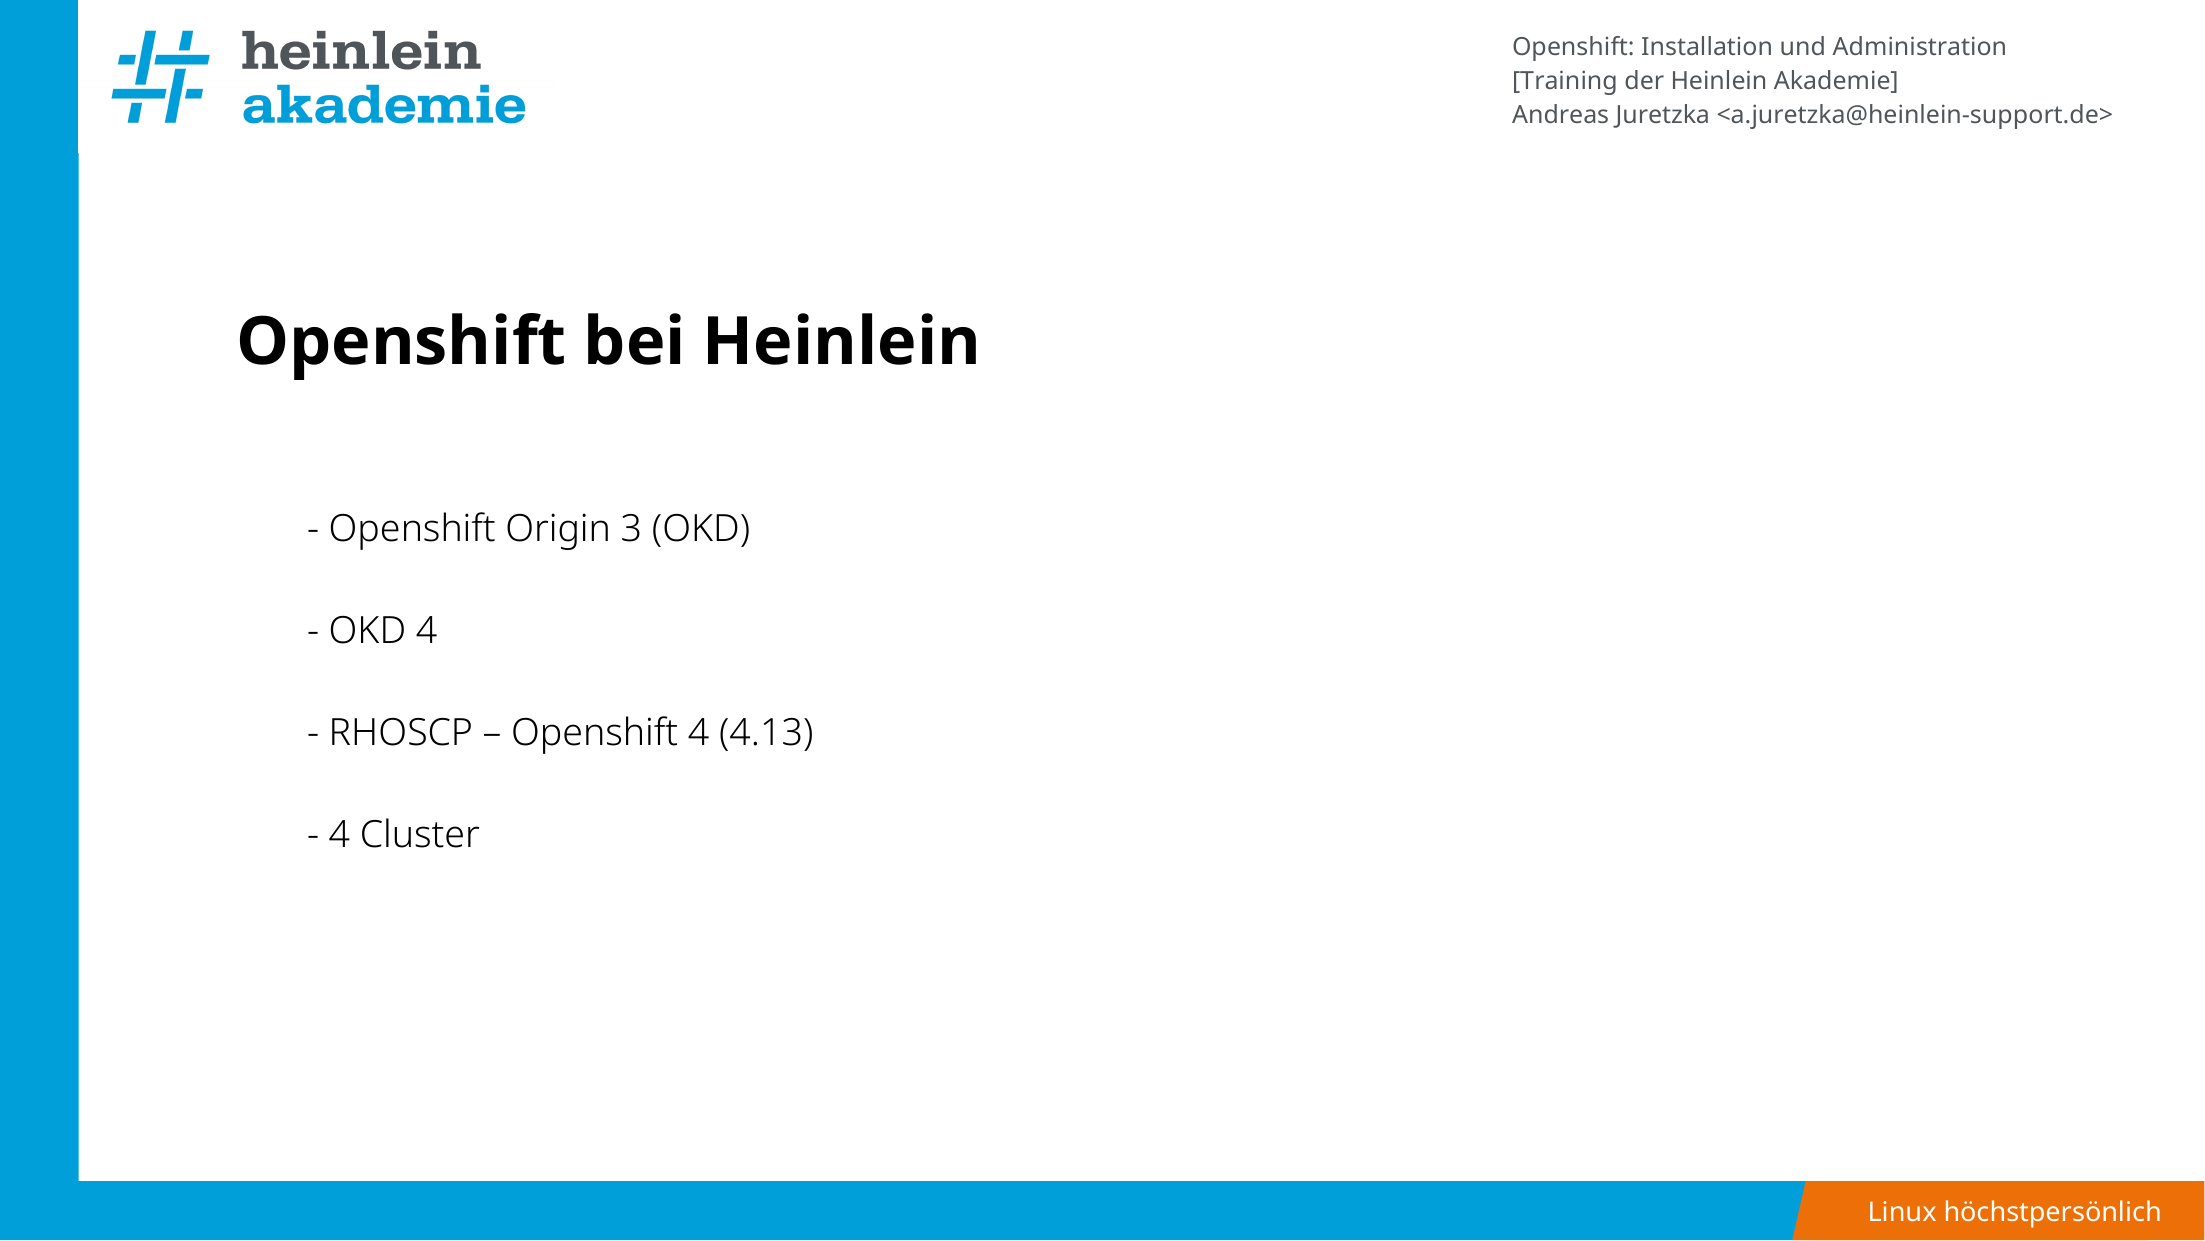

# Openshift bei Heinlein
- Openshift Origin 3 (OKD)
- OKD 4
- RHOSCP – Openshift 4 (4.13)
- 4 Cluster